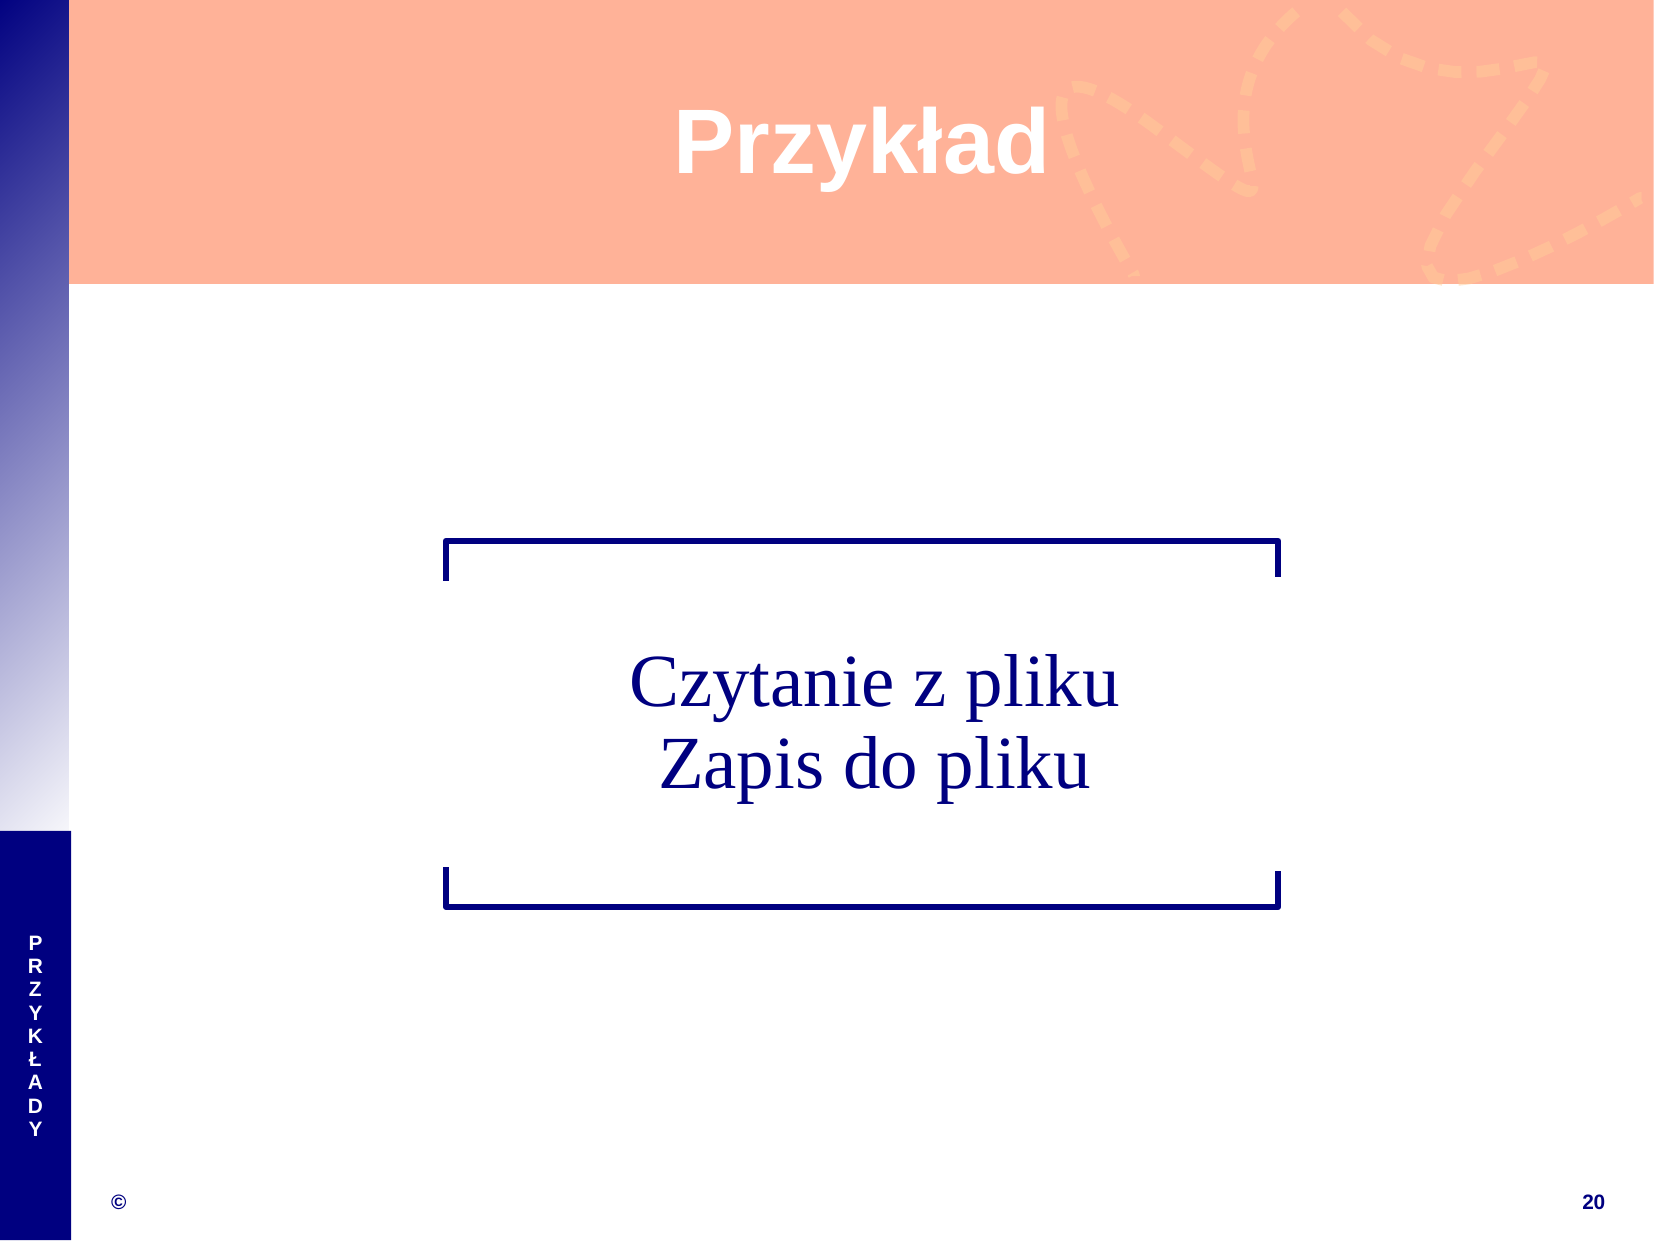

# Przykład
Czytanie z pliku
Zapis do pliku
P
R
Z
Y
K
Ł
A
D
Y